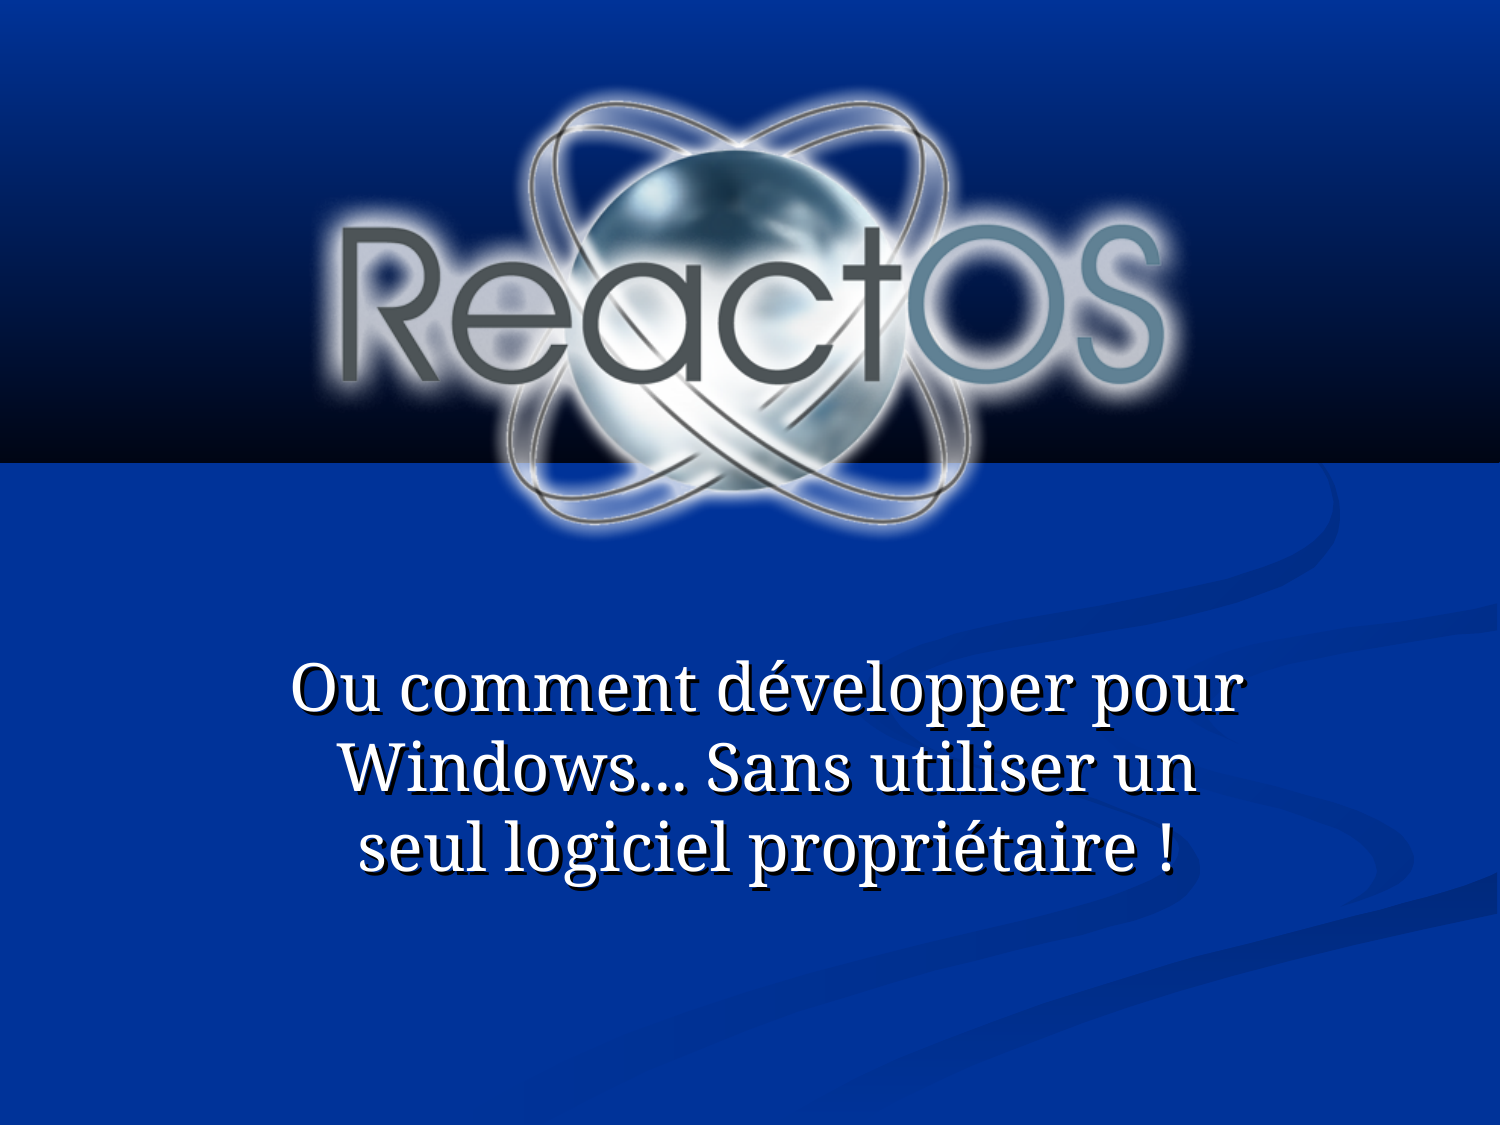

# Ou comment développer pour Windows... Sans utiliser un seul logiciel propriétaire !